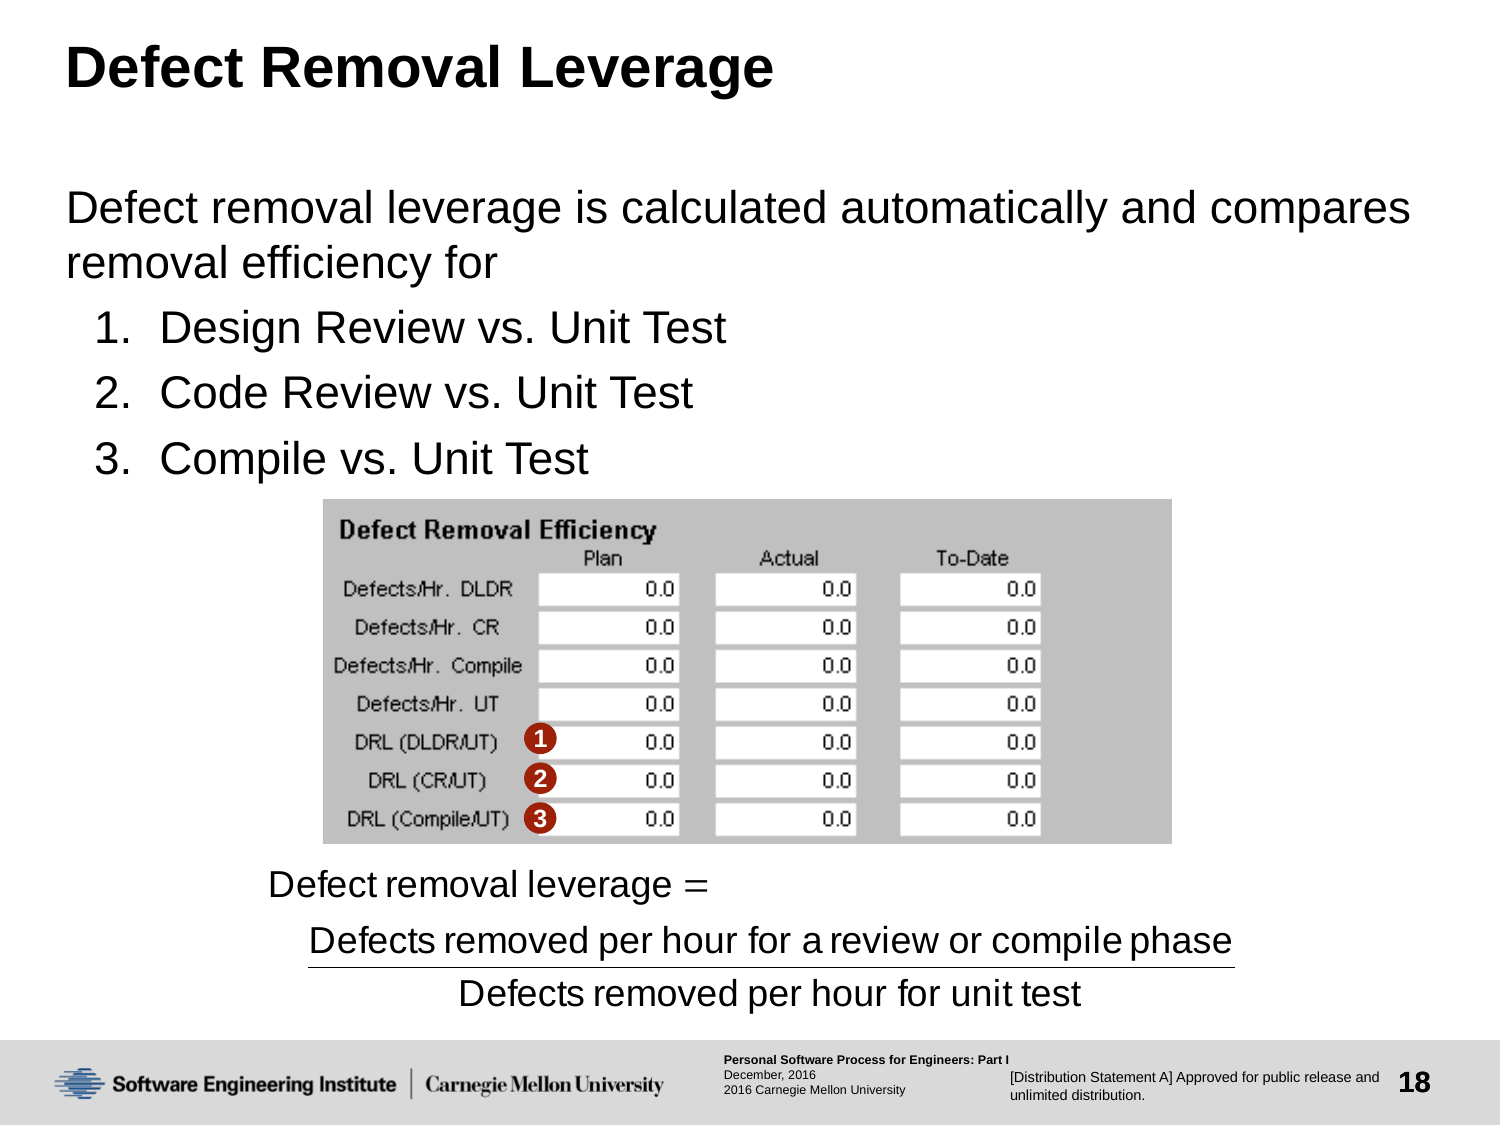

# Defect Removal Leverage
Defect removal leverage is calculated automatically and compares removal efficiency for
Design Review vs. Unit Test
Code Review vs. Unit Test
Compile vs. Unit Test